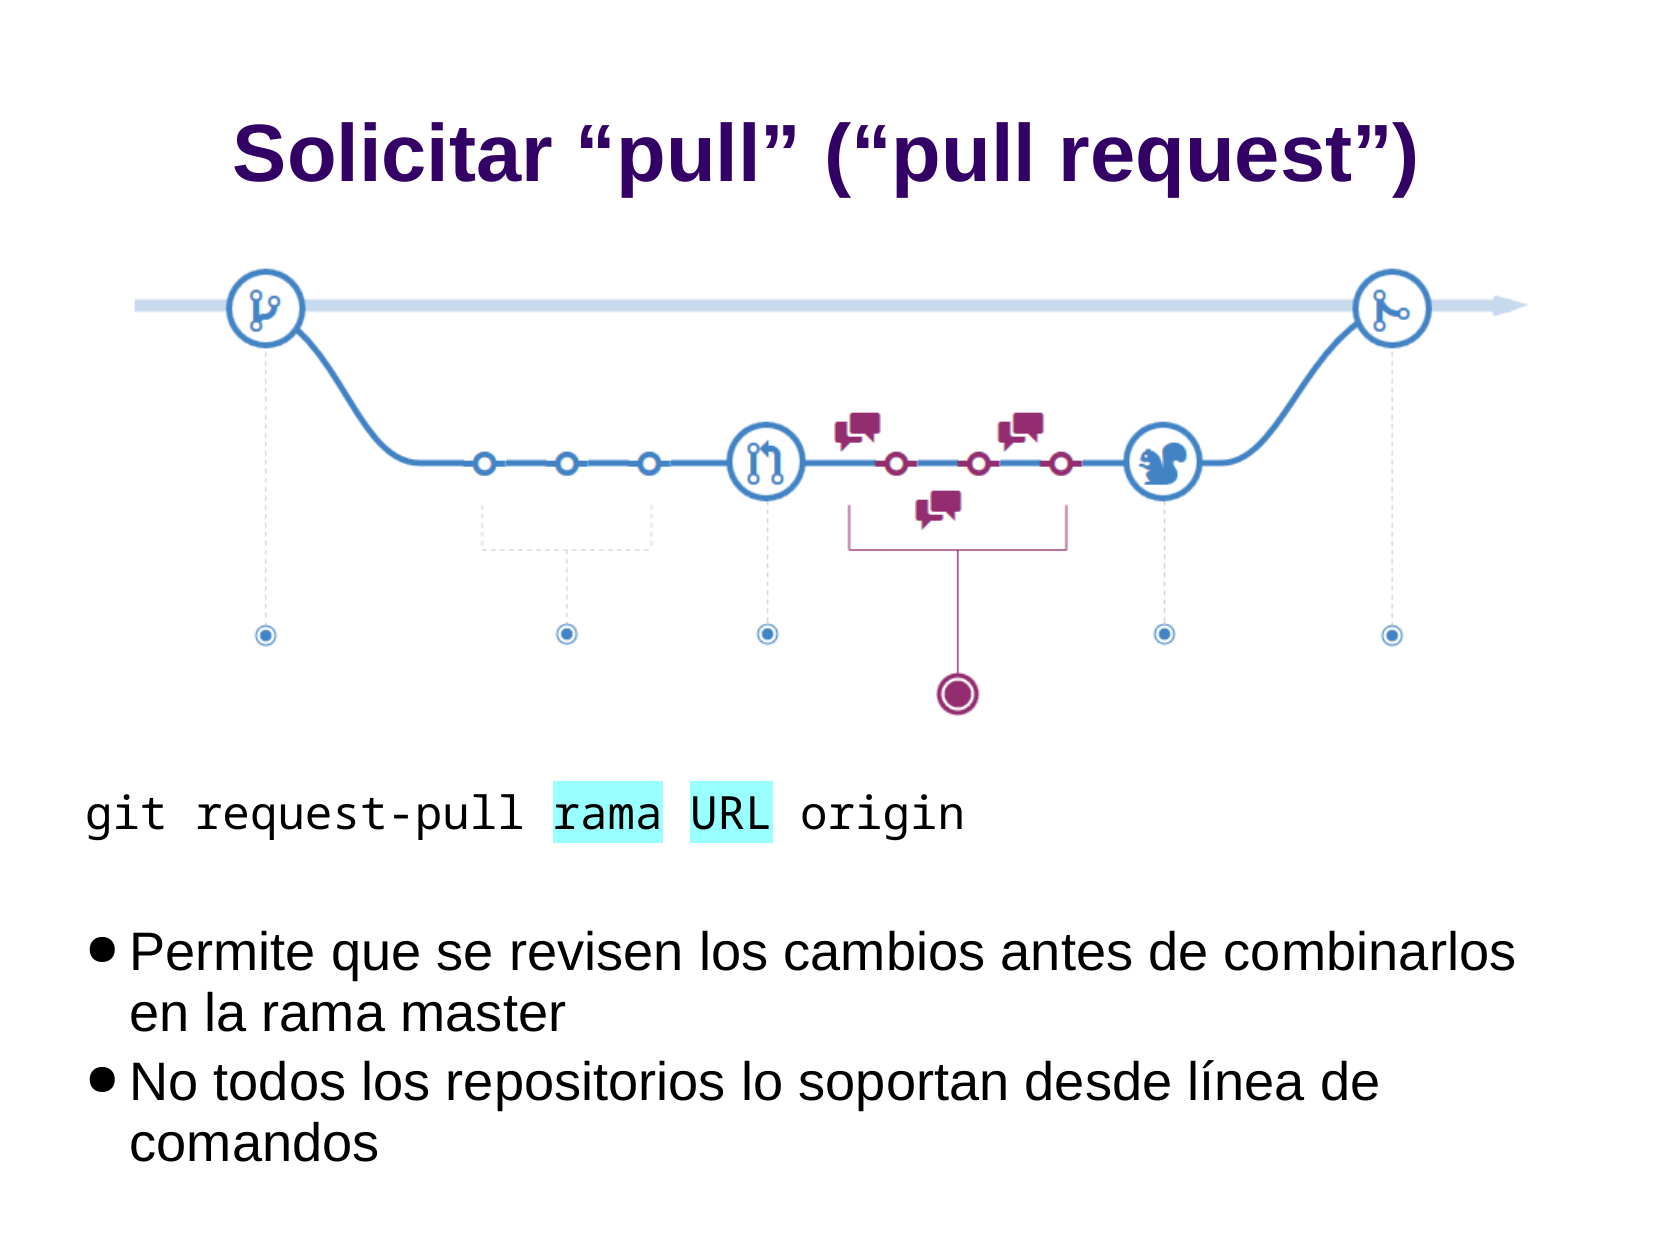

# Solicitar “pull” (“pull request”)
git request-pull rama URL origin
Permite que se revisen los cambios antes de combinarlos en la rama master
No todos los repositorios lo soportan desde línea de comandos